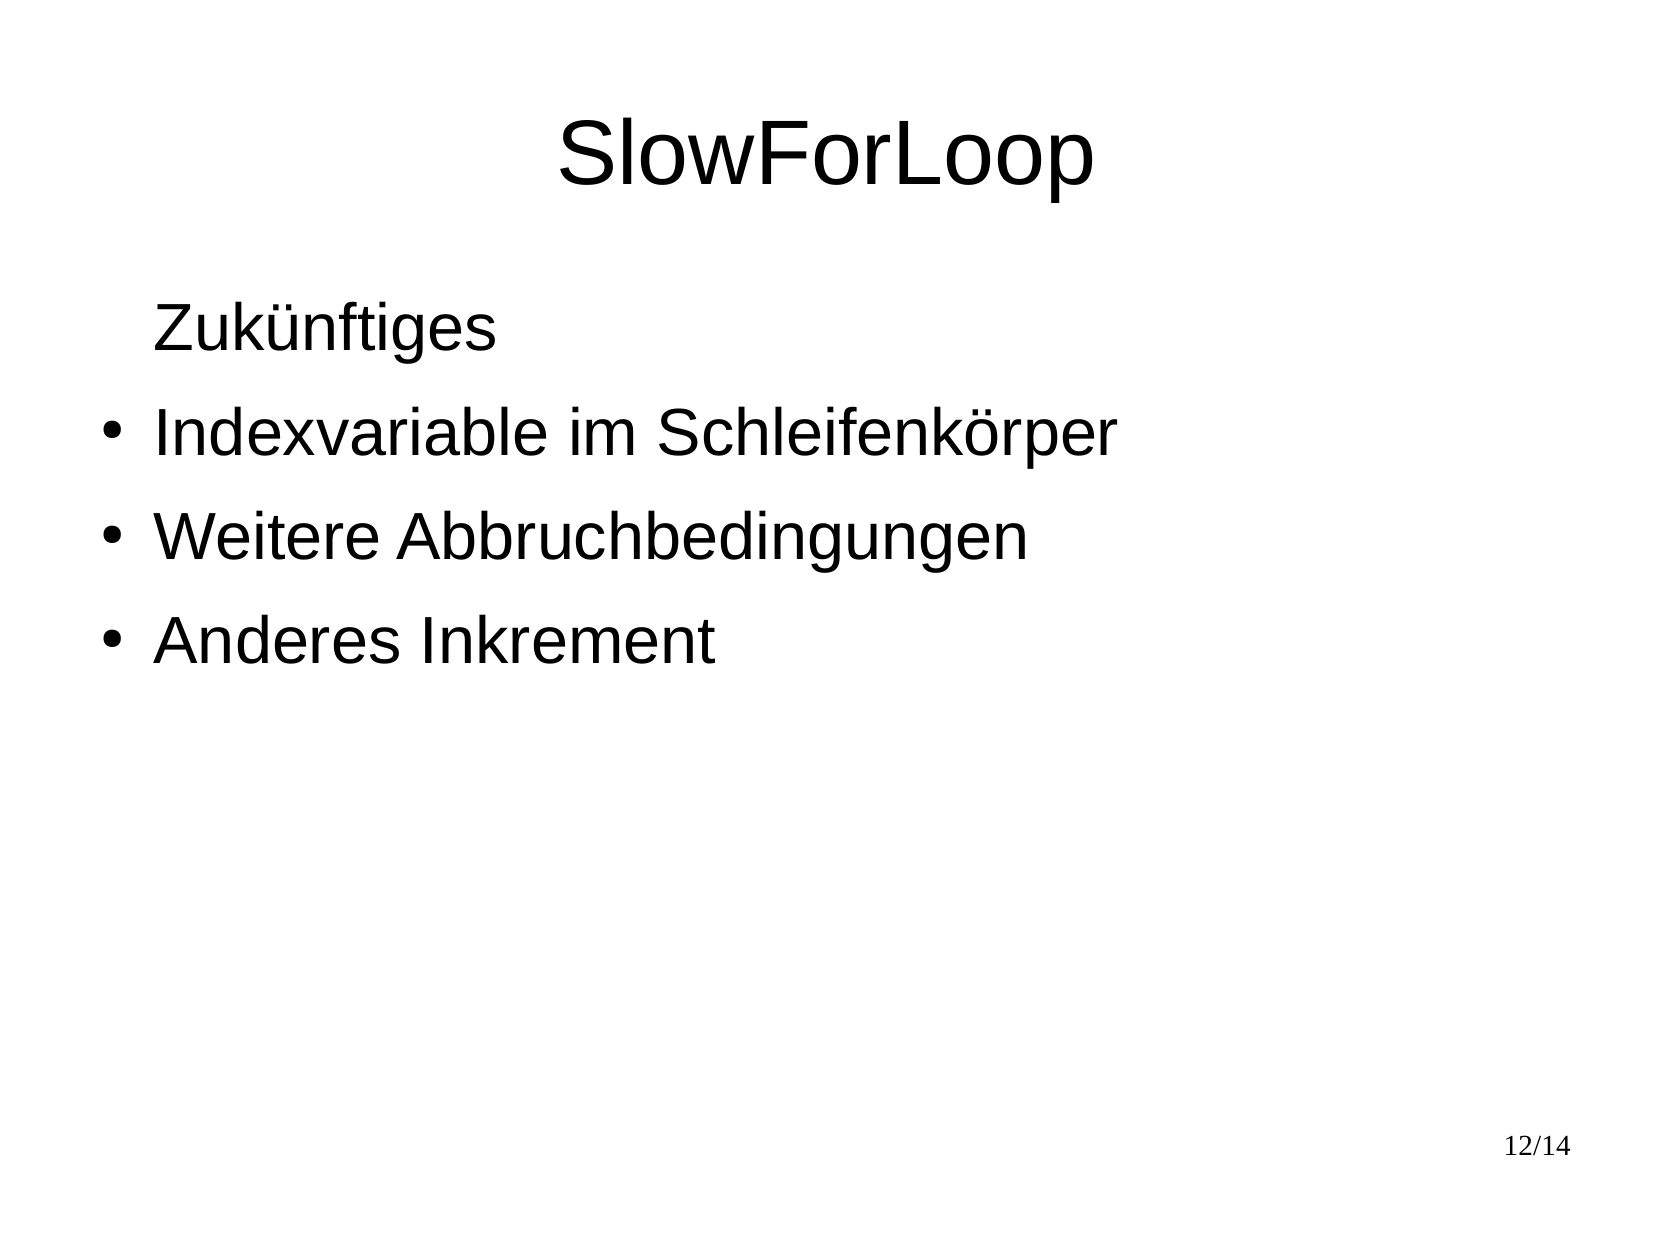

# SlowForLoop
Zukünftiges
Indexvariable im Schleifenkörper
Weitere Abbruchbedingungen
Anderes Inkrement
12